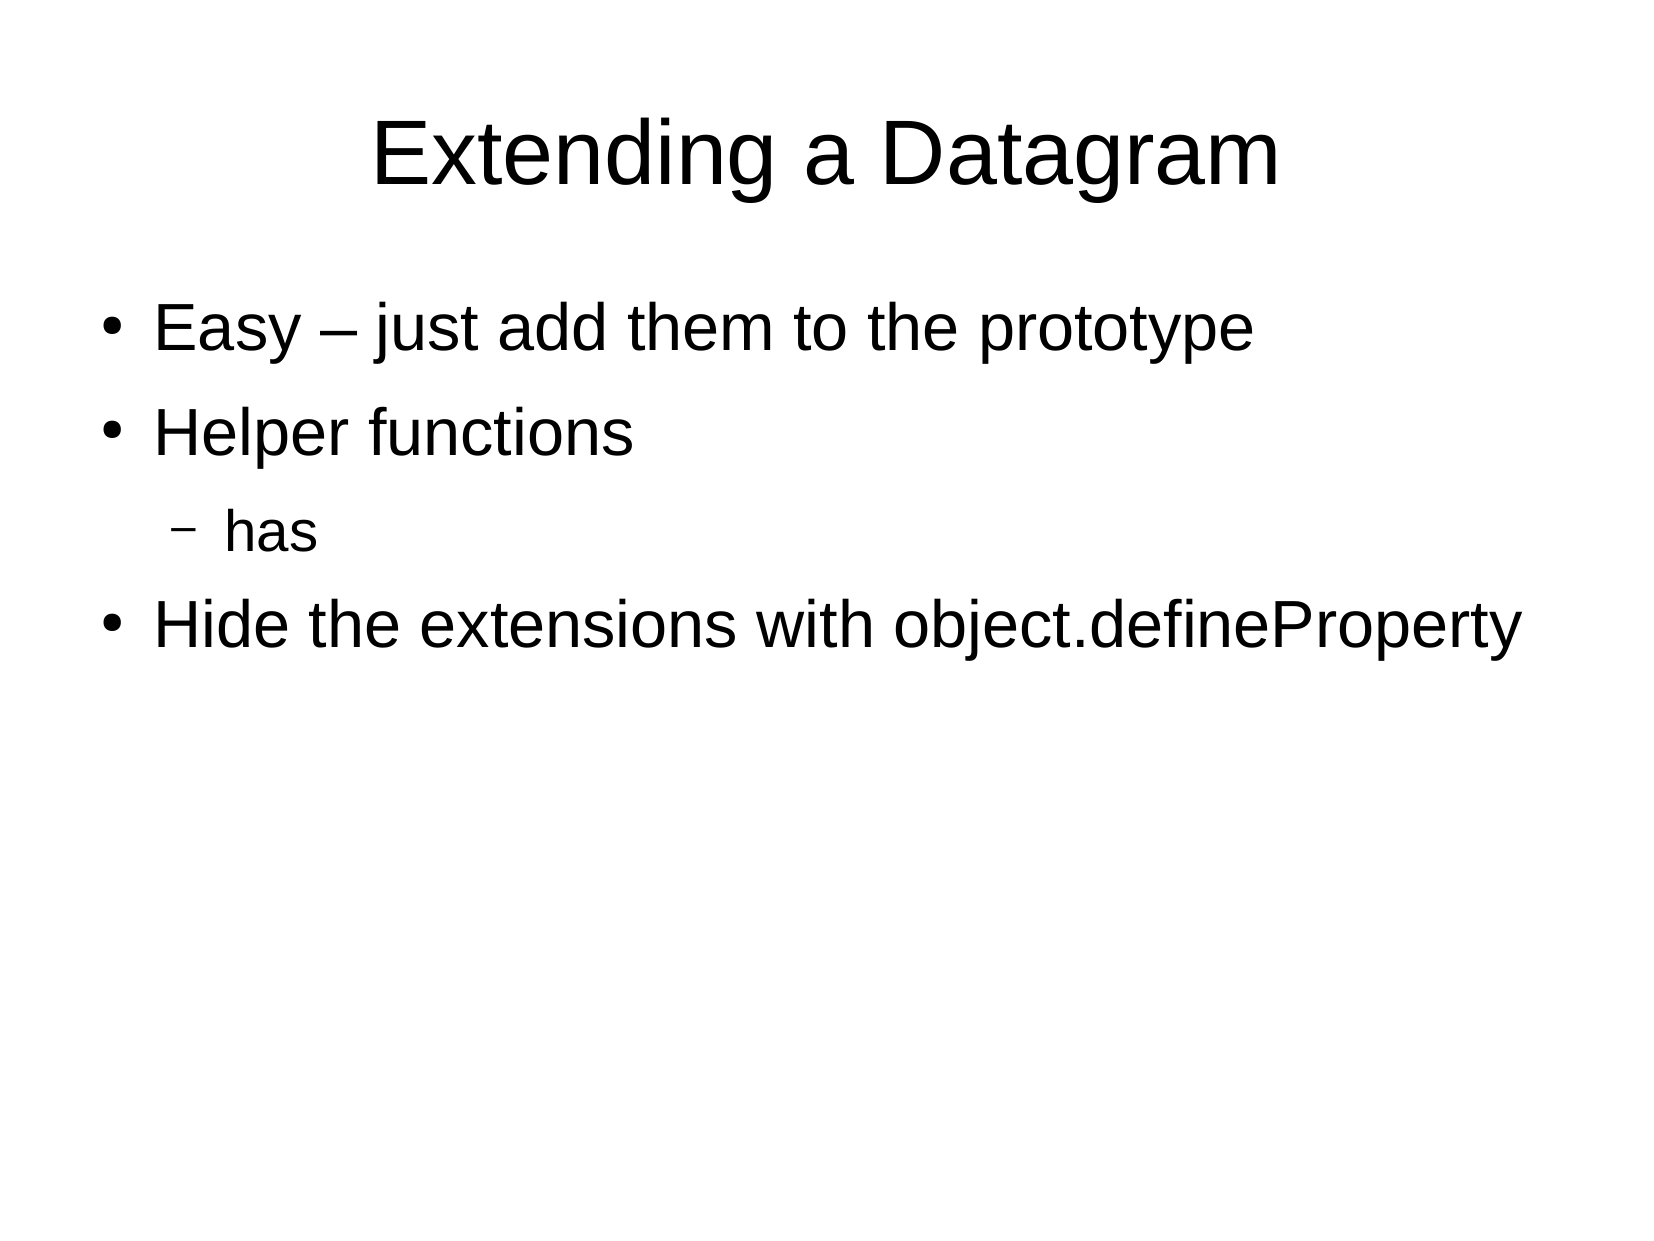

# Extending a Datagram
Easy – just add them to the prototype
Helper functions
has
Hide the extensions with object.defineProperty